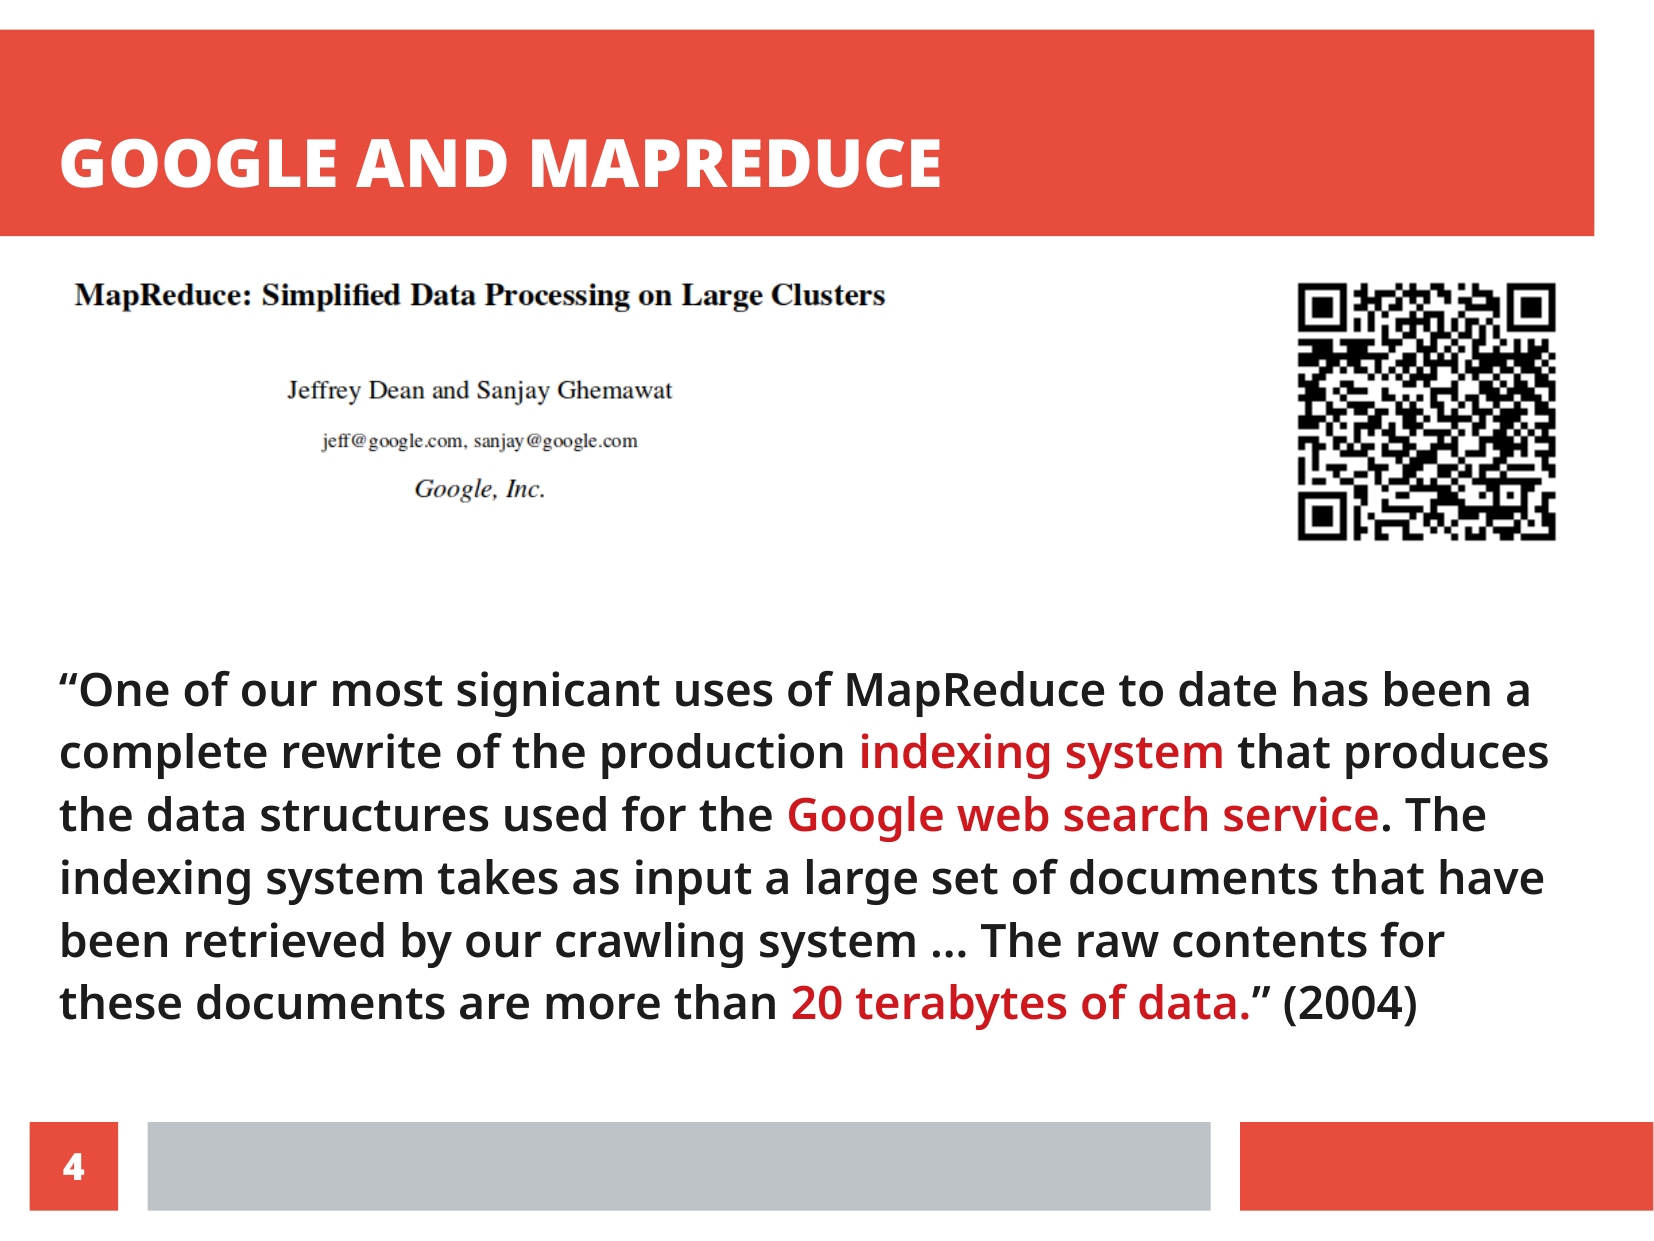

# GOOGLE AND MAPREDUCE
“One of our most signicant uses of MapReduce to date has been a complete rewrite of the production indexing system that produces the data structures used for the Google web search service. The indexing system takes as input a large set of documents that have been retrieved by our crawling system ... The raw contents for these documents are more than 20 terabytes of data.” (2004)
4